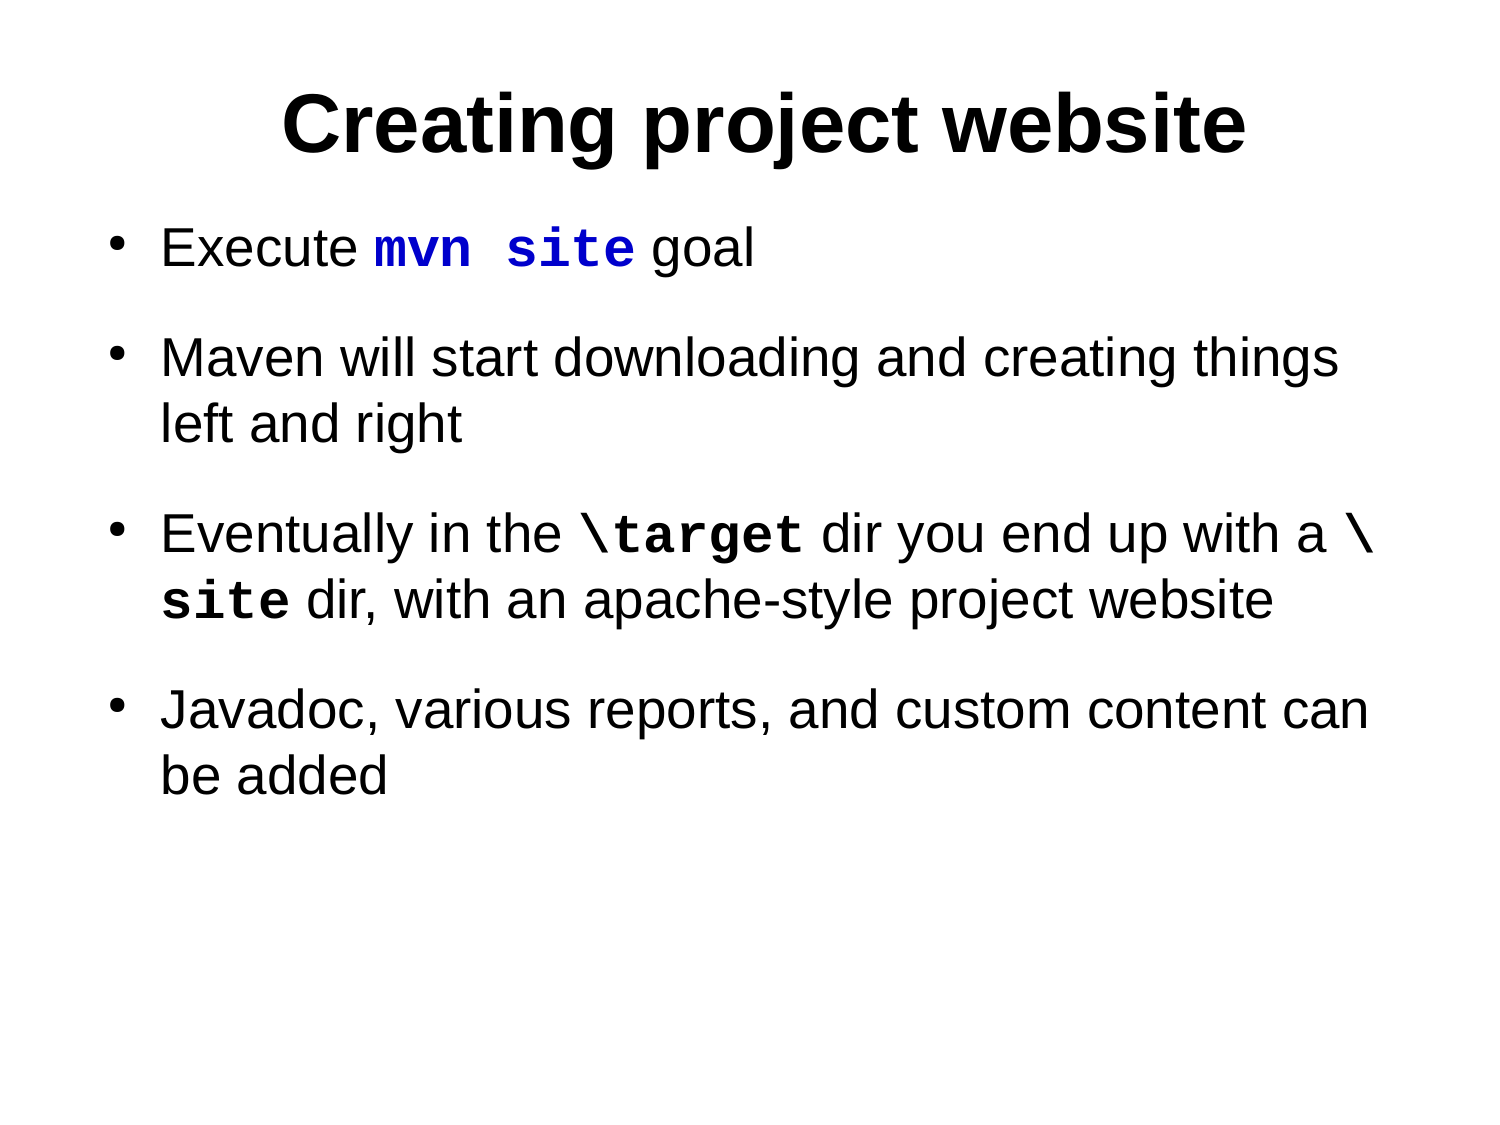

# Creating project website
Execute mvn site goal
Maven will start downloading and creating things left and right
Eventually in the \target dir you end up with a \site dir, with an apache-style project website
Javadoc, various reports, and custom content can be added